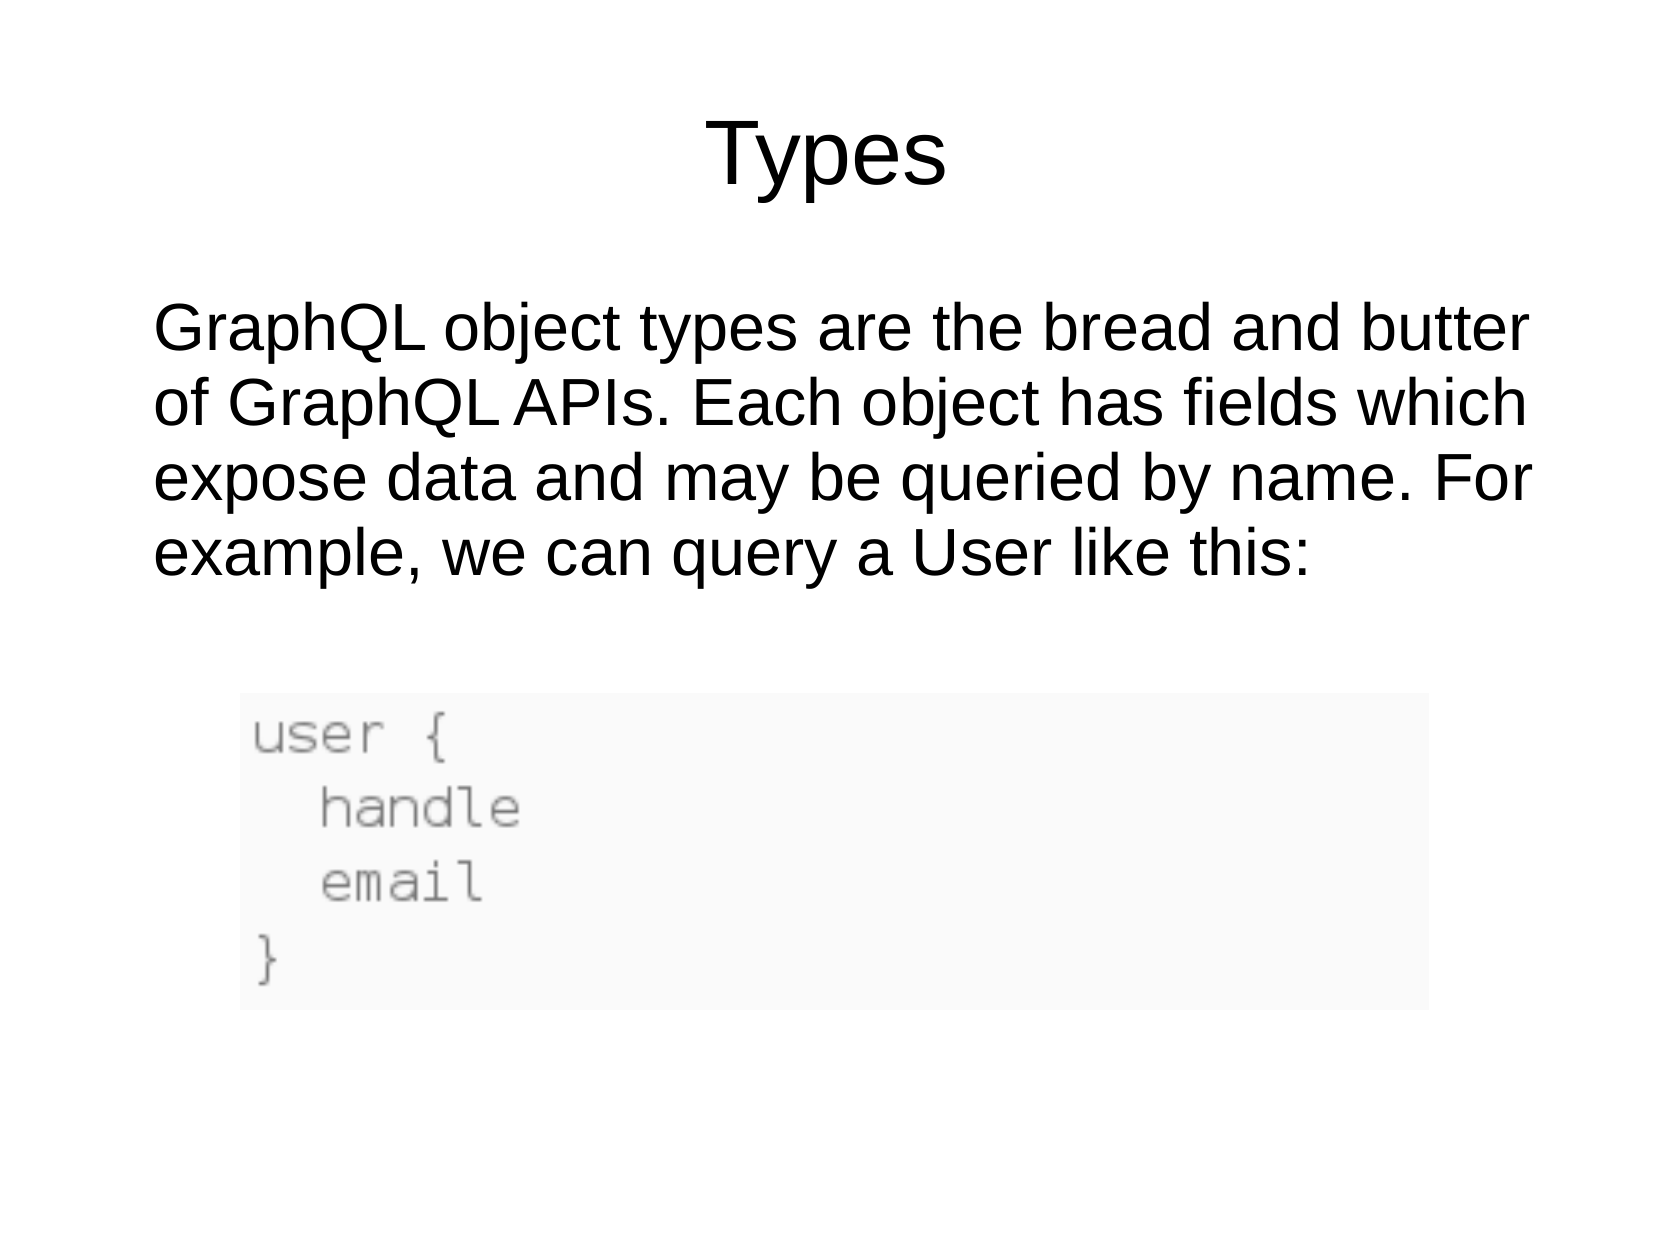

# Types
GraphQL object types are the bread and butter of GraphQL APIs. Each object has fields which expose data and may be queried by name. For example, we can query a User like this: